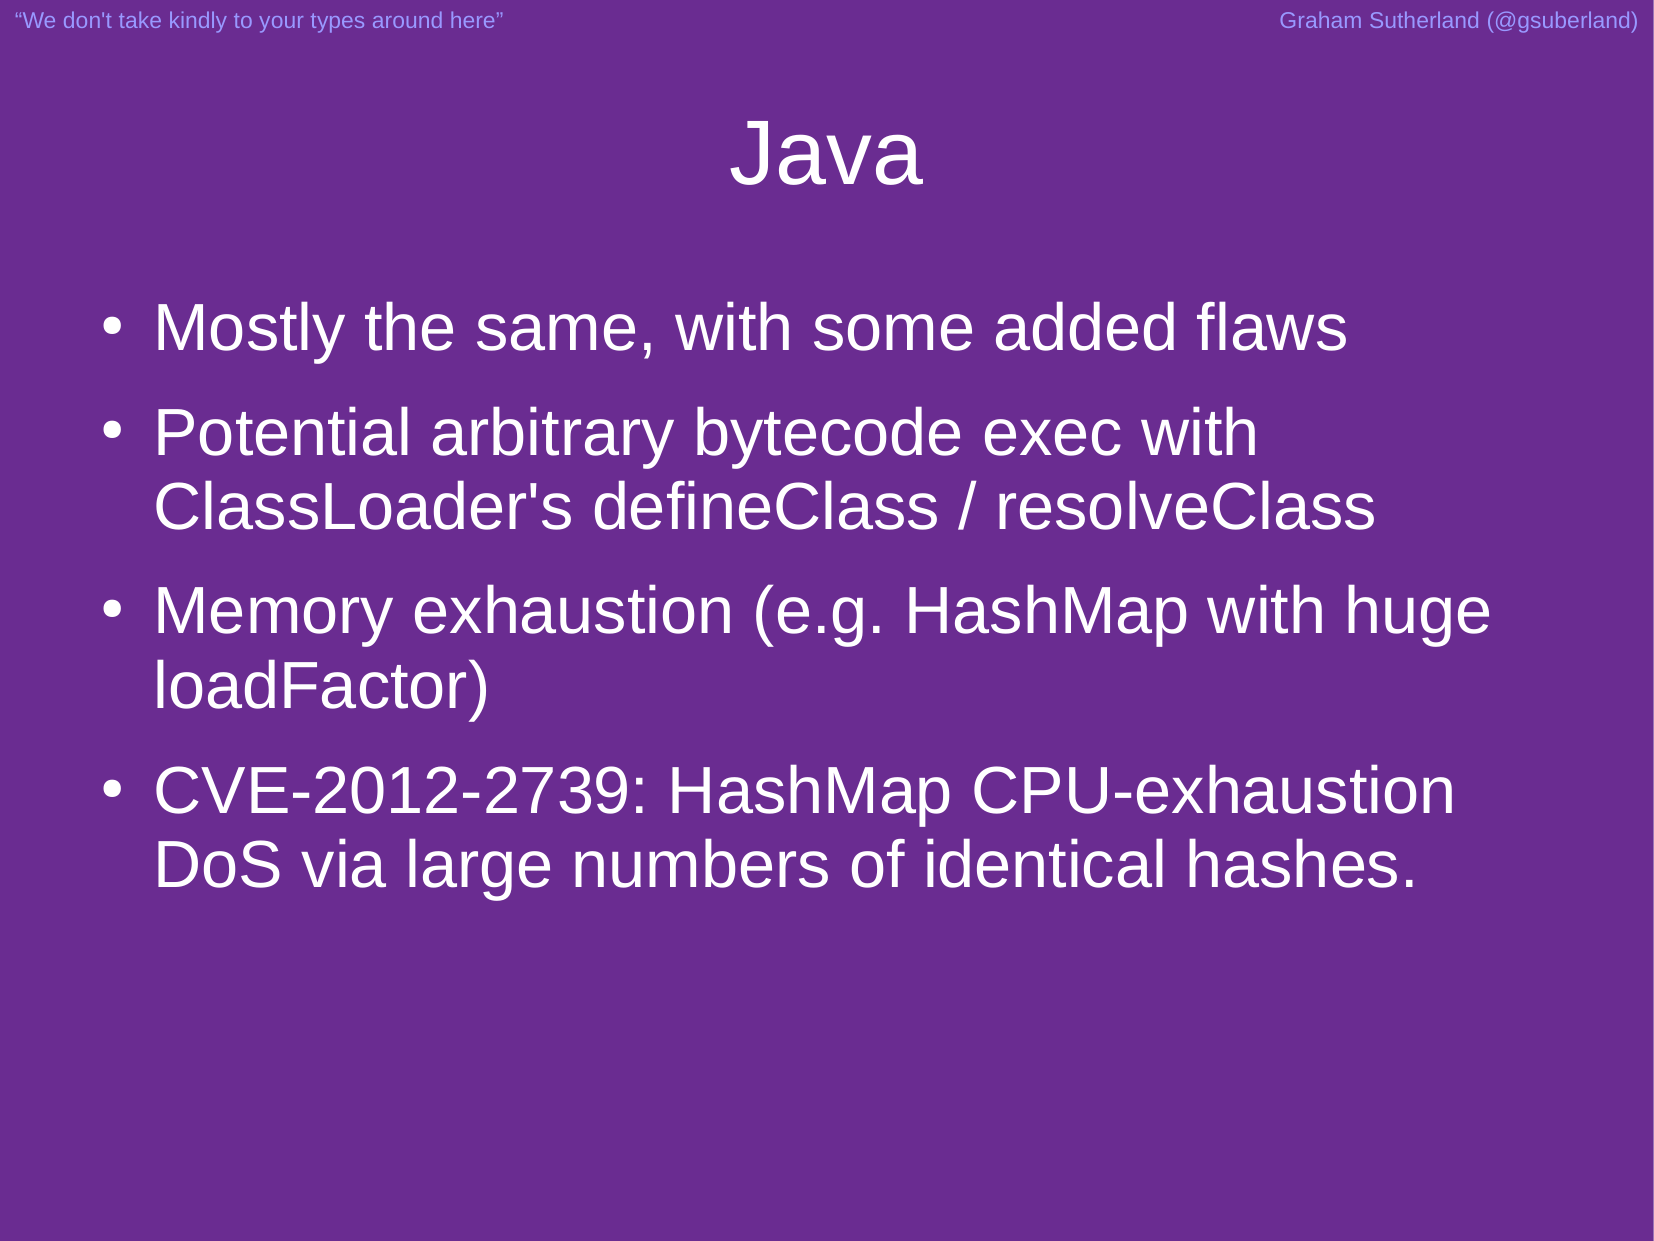

# Java
Mostly the same, with some added flaws
Potential arbitrary bytecode exec with ClassLoader's defineClass / resolveClass
Memory exhaustion (e.g. HashMap with huge loadFactor)
CVE-2012-2739: HashMap CPU-exhaustion DoS via large numbers of identical hashes.